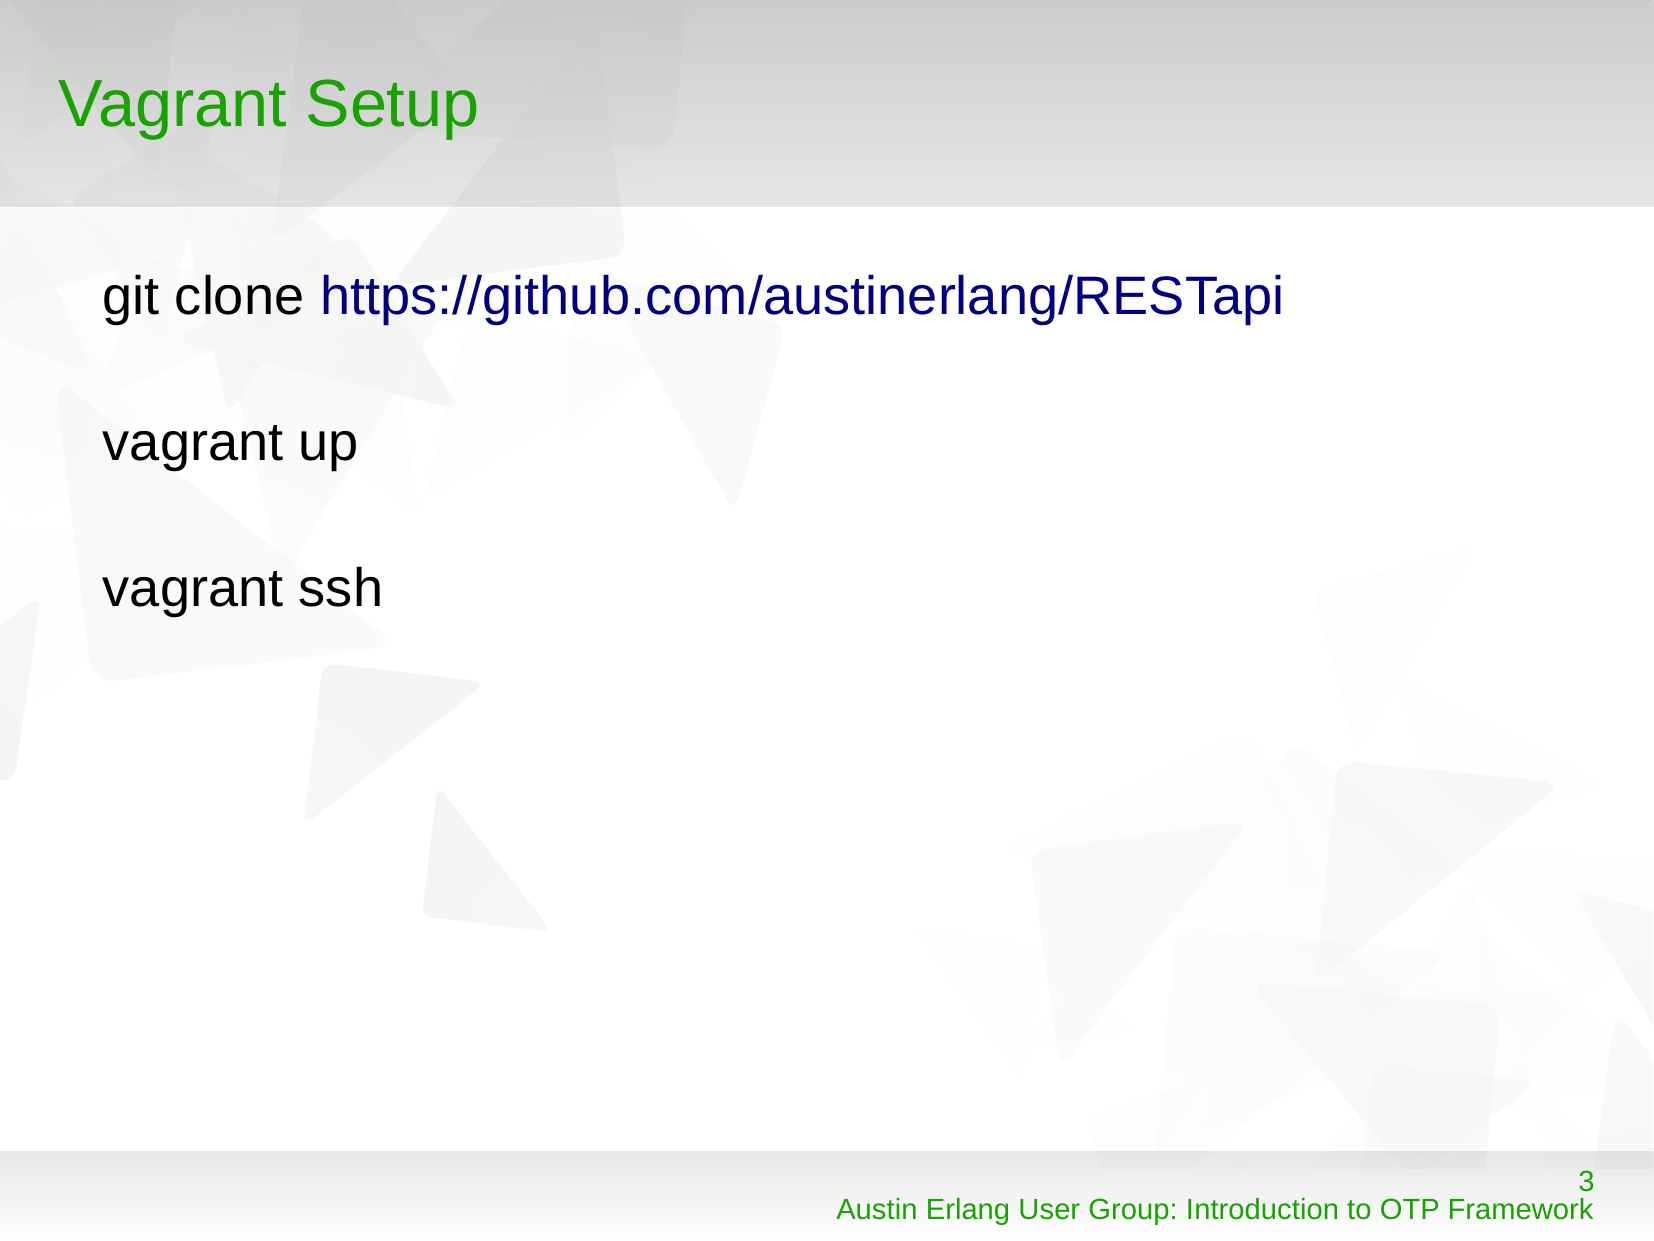

# Vagrant Setup
git clone https://github.com/austinerlang/RESTapi
vagrant up
vagrant ssh
3
Austin Erlang User Group: Introduction to OTP Framework